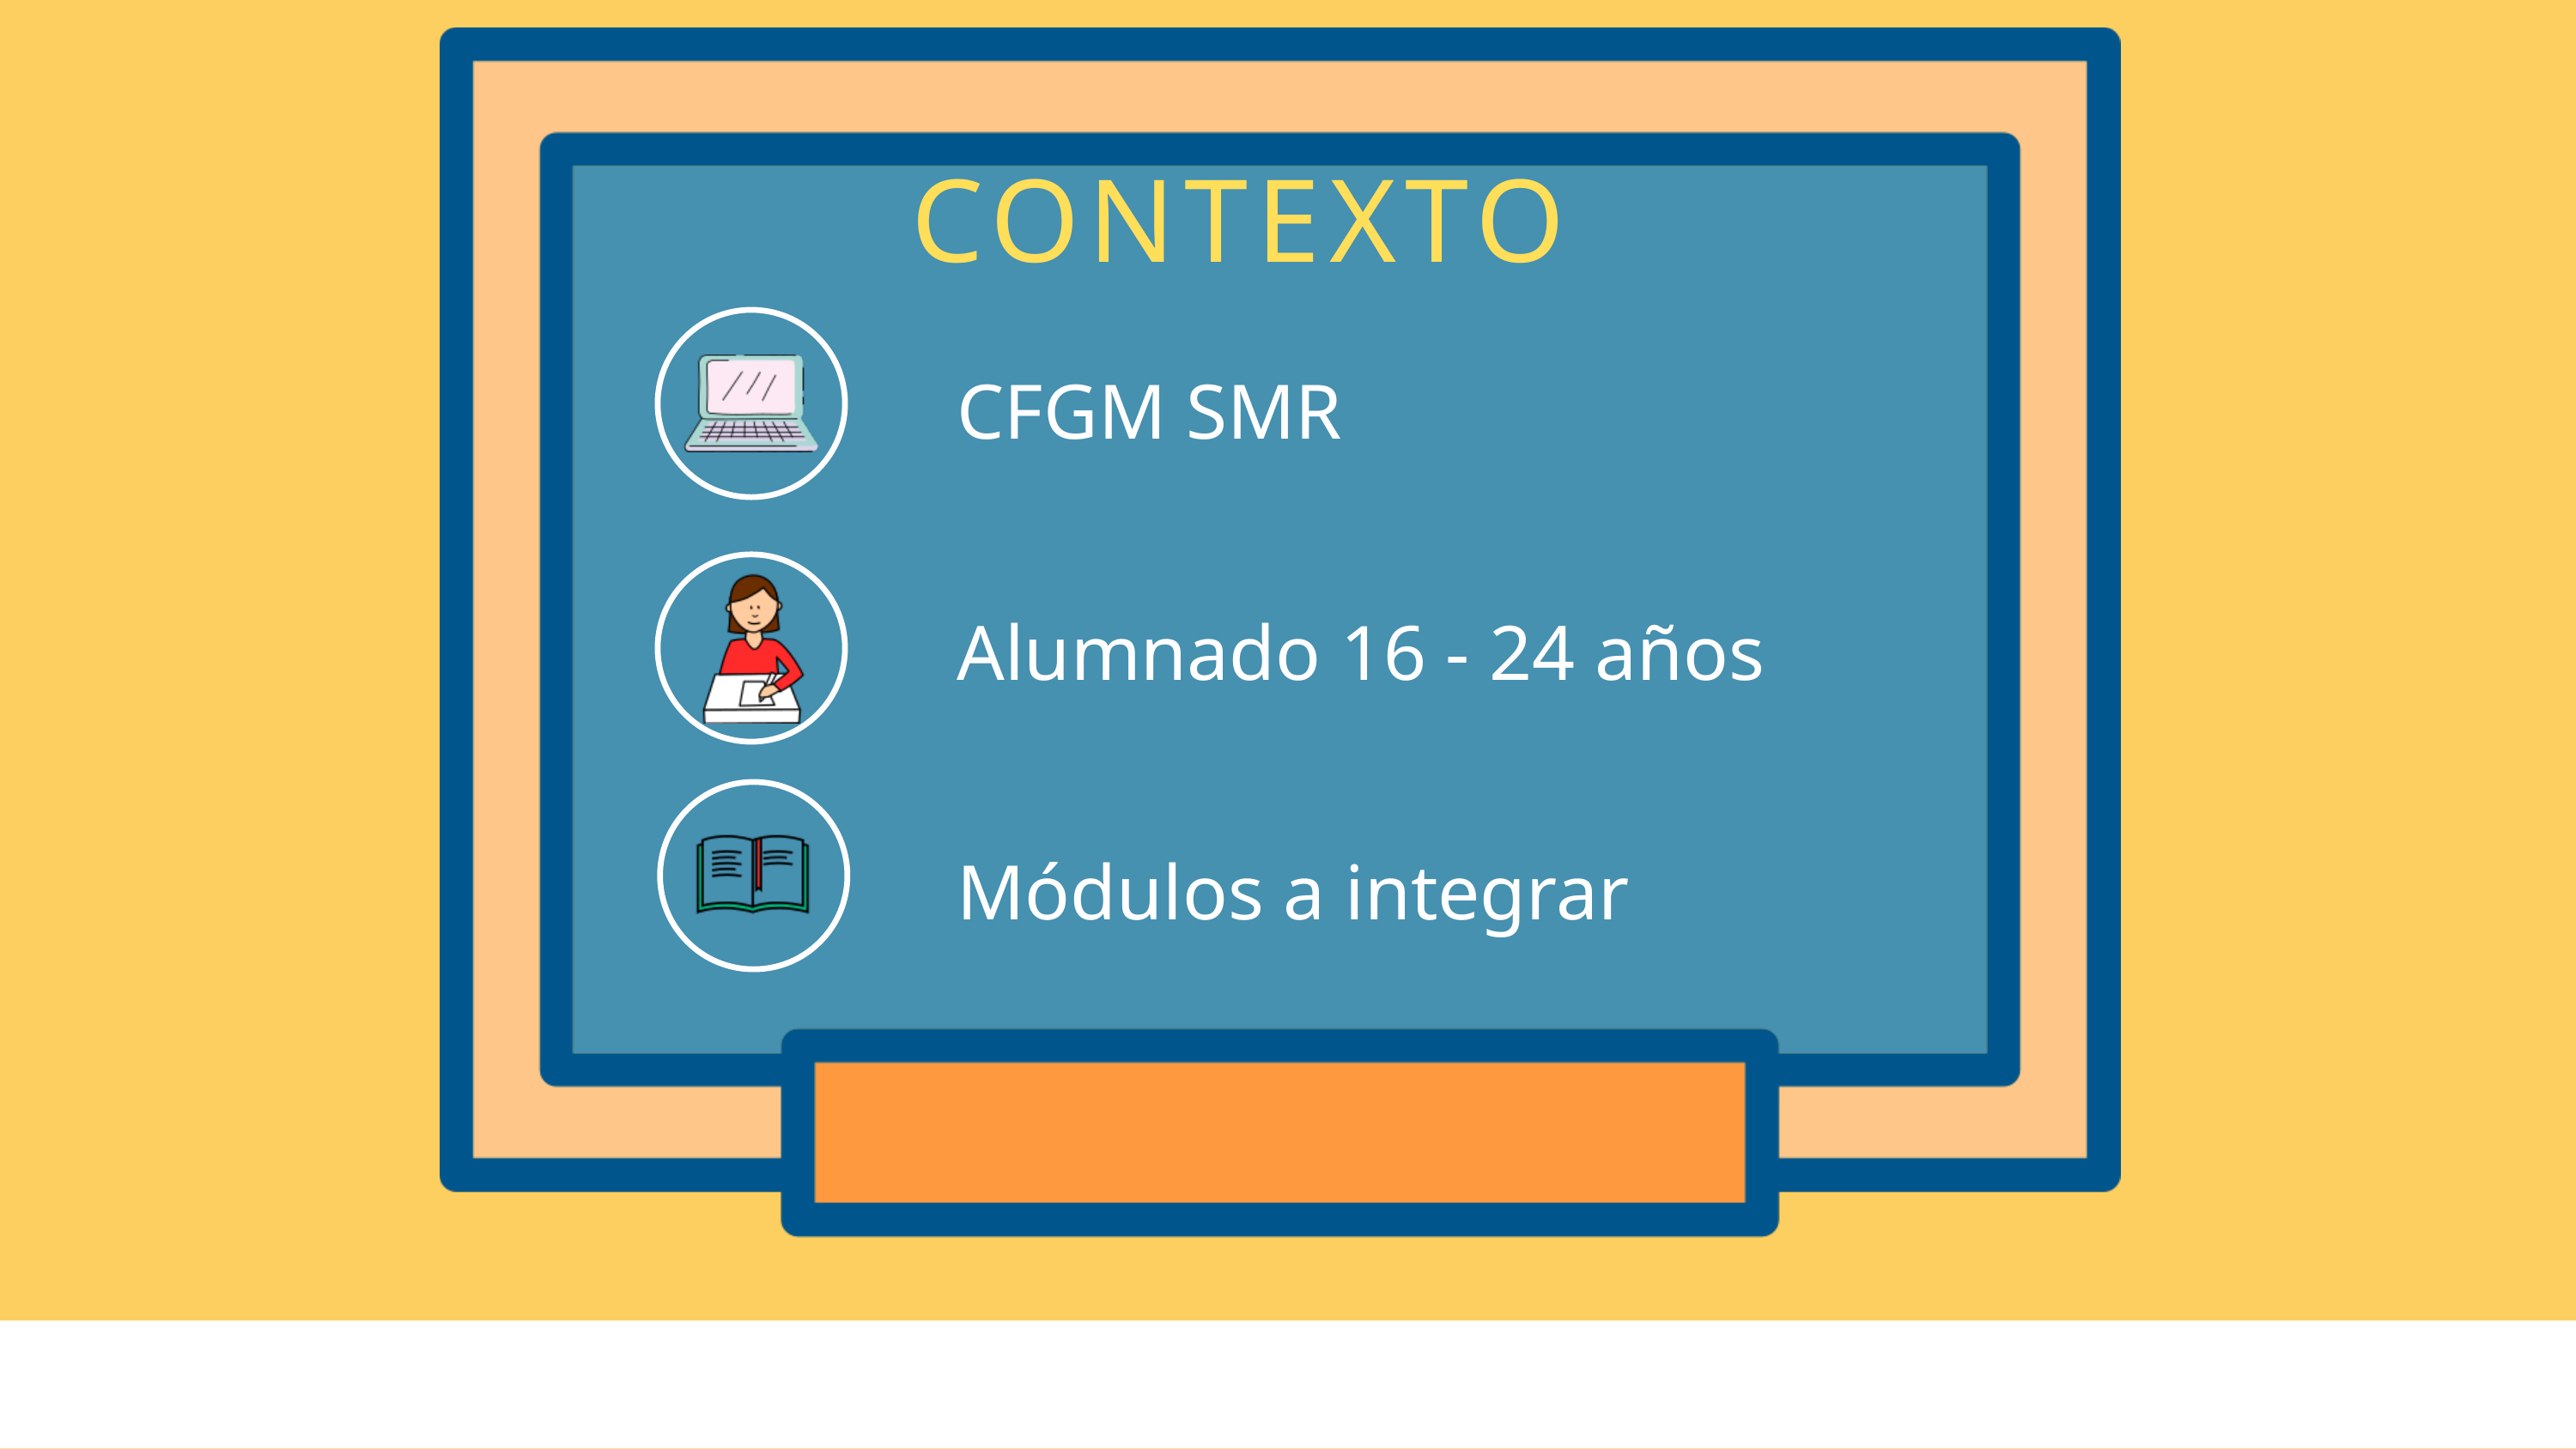

CONTEXTO
CFGM SMR
Alumnado 16 - 24 años
Módulos a integrar